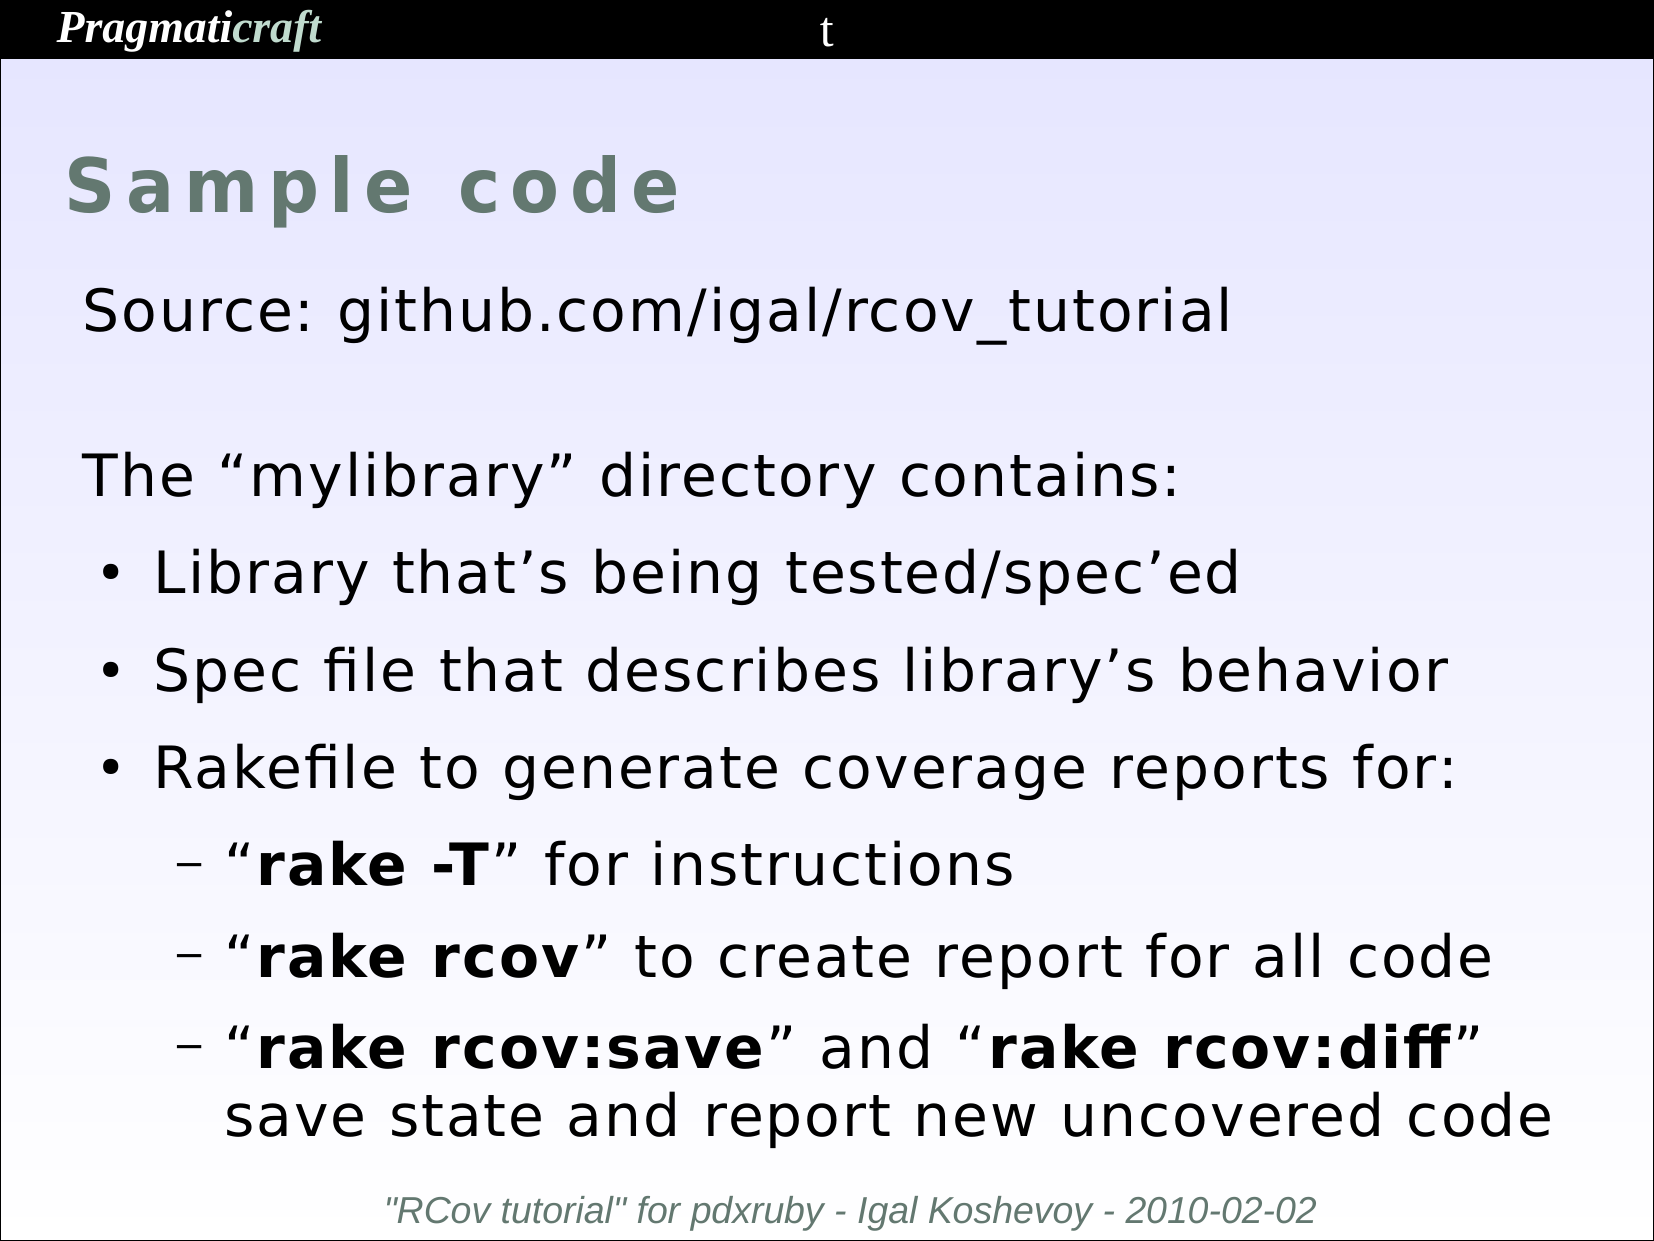

# Sample code
Source: github.com/igal/rcov_tutorial
The “mylibrary” directory contains:
Library that’s being tested/spec’ed
Spec file that describes library’s behavior
Rakefile to generate coverage reports for:
“rake -T” for instructions
“rake rcov” to create report for all code
“rake rcov:save” and “rake rcov:diff” save state and report new uncovered code